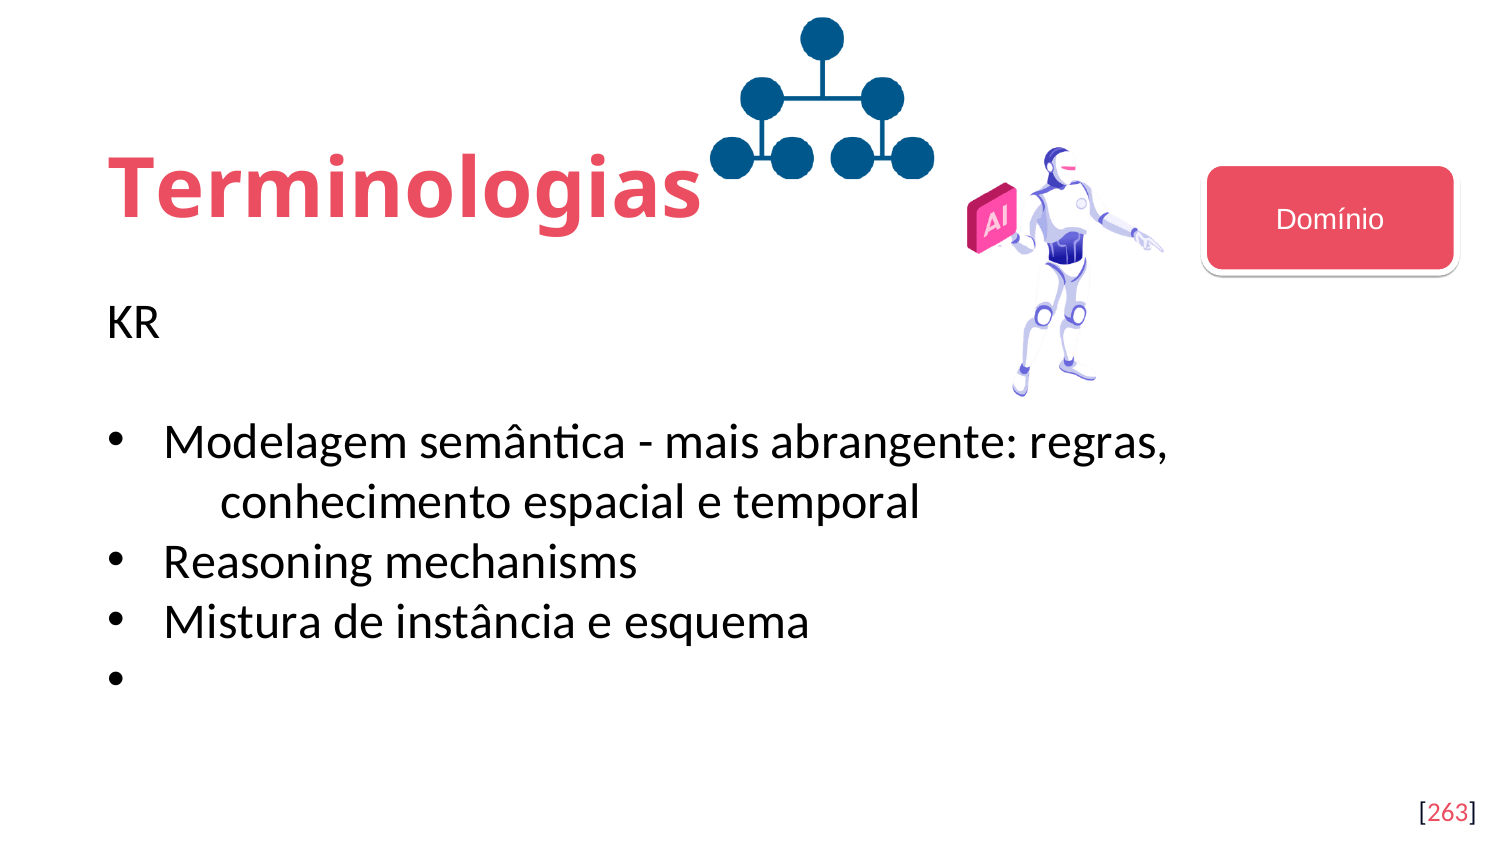

Terminologias
Domínio
KR
Modelagem semântica - mais abrangente: regras, conhecimento espacial e temporal
Reasoning mechanisms
Mistura de instância e esquema